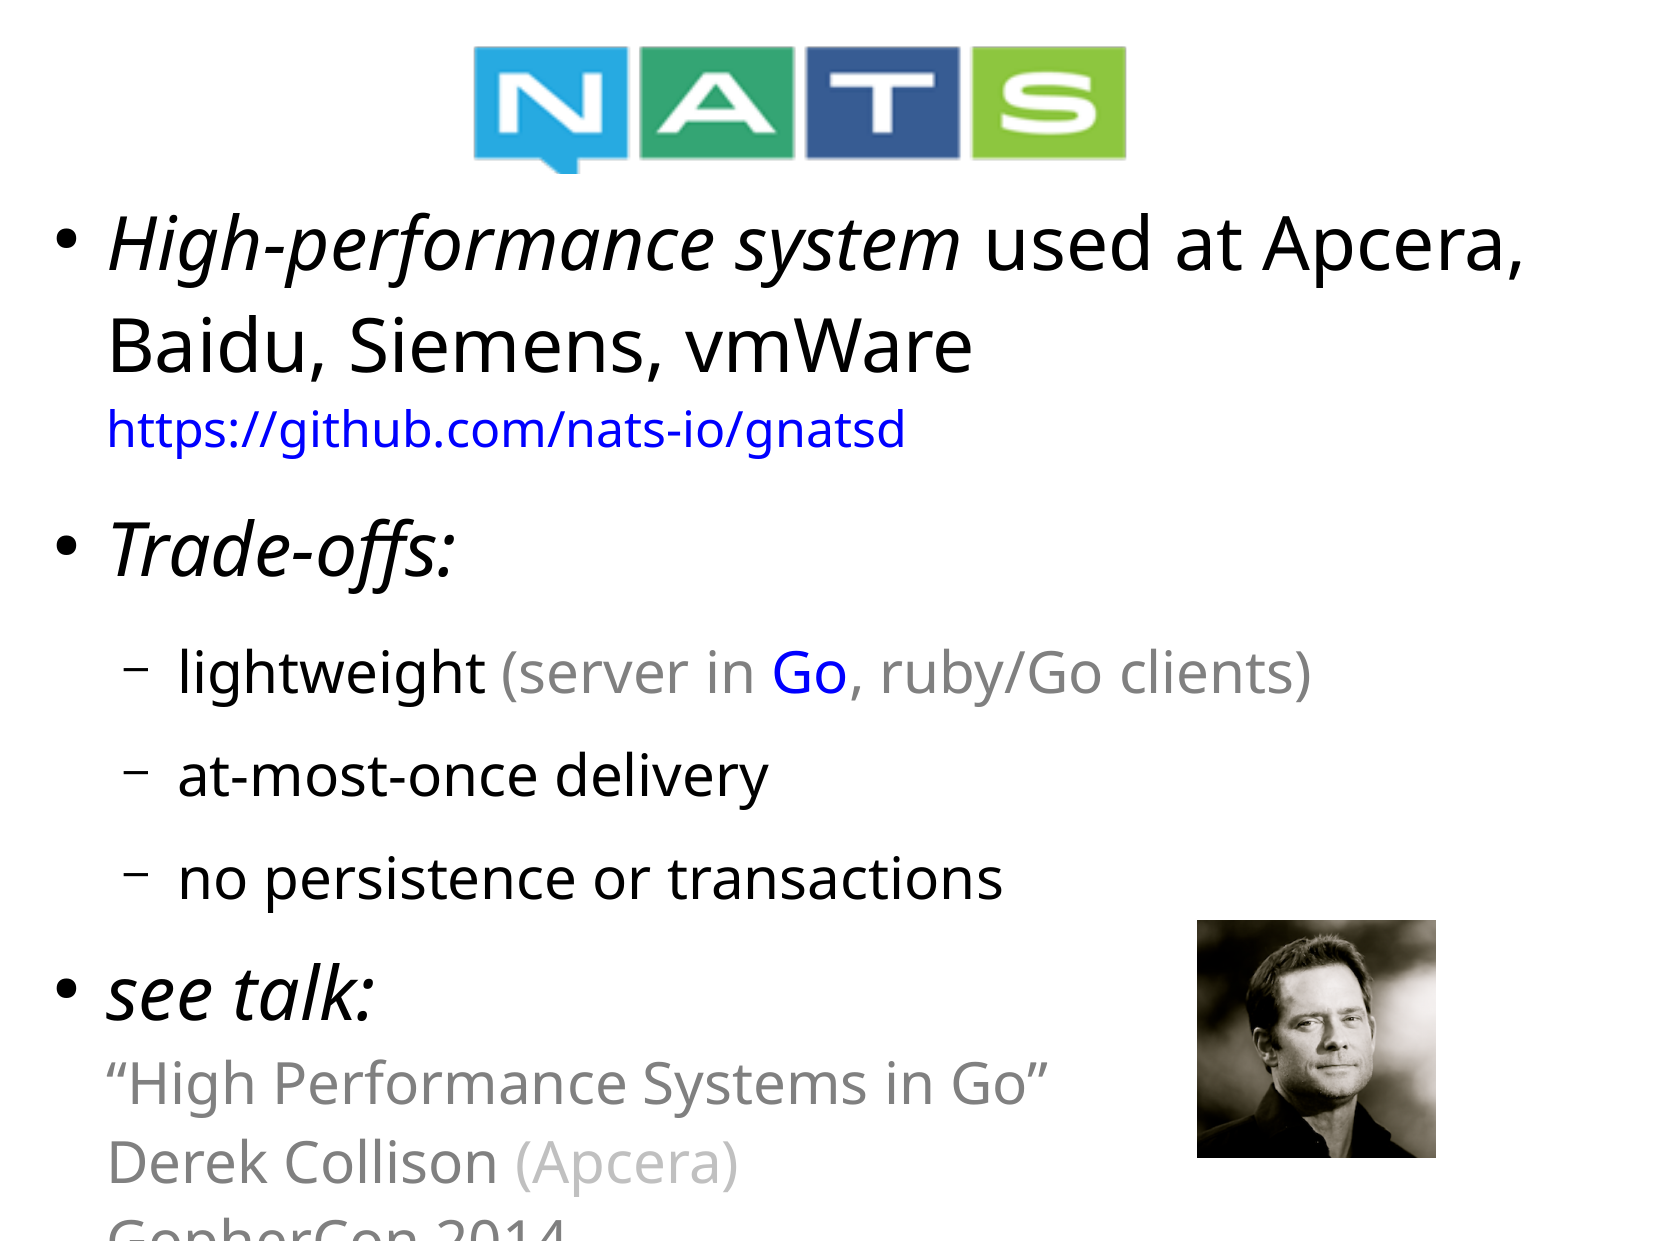

# High-performance system used at Apcera, Baidu, Siemens, vmWare https://github.com/nats-io/gnatsd
Trade-offs:
lightweight (server in Go, ruby/Go clients)
at-most-once delivery
no persistence or transactions
see talk:
“High Performance Systems in Go”
Derek Collison (Apcera)
GopherCon 2014